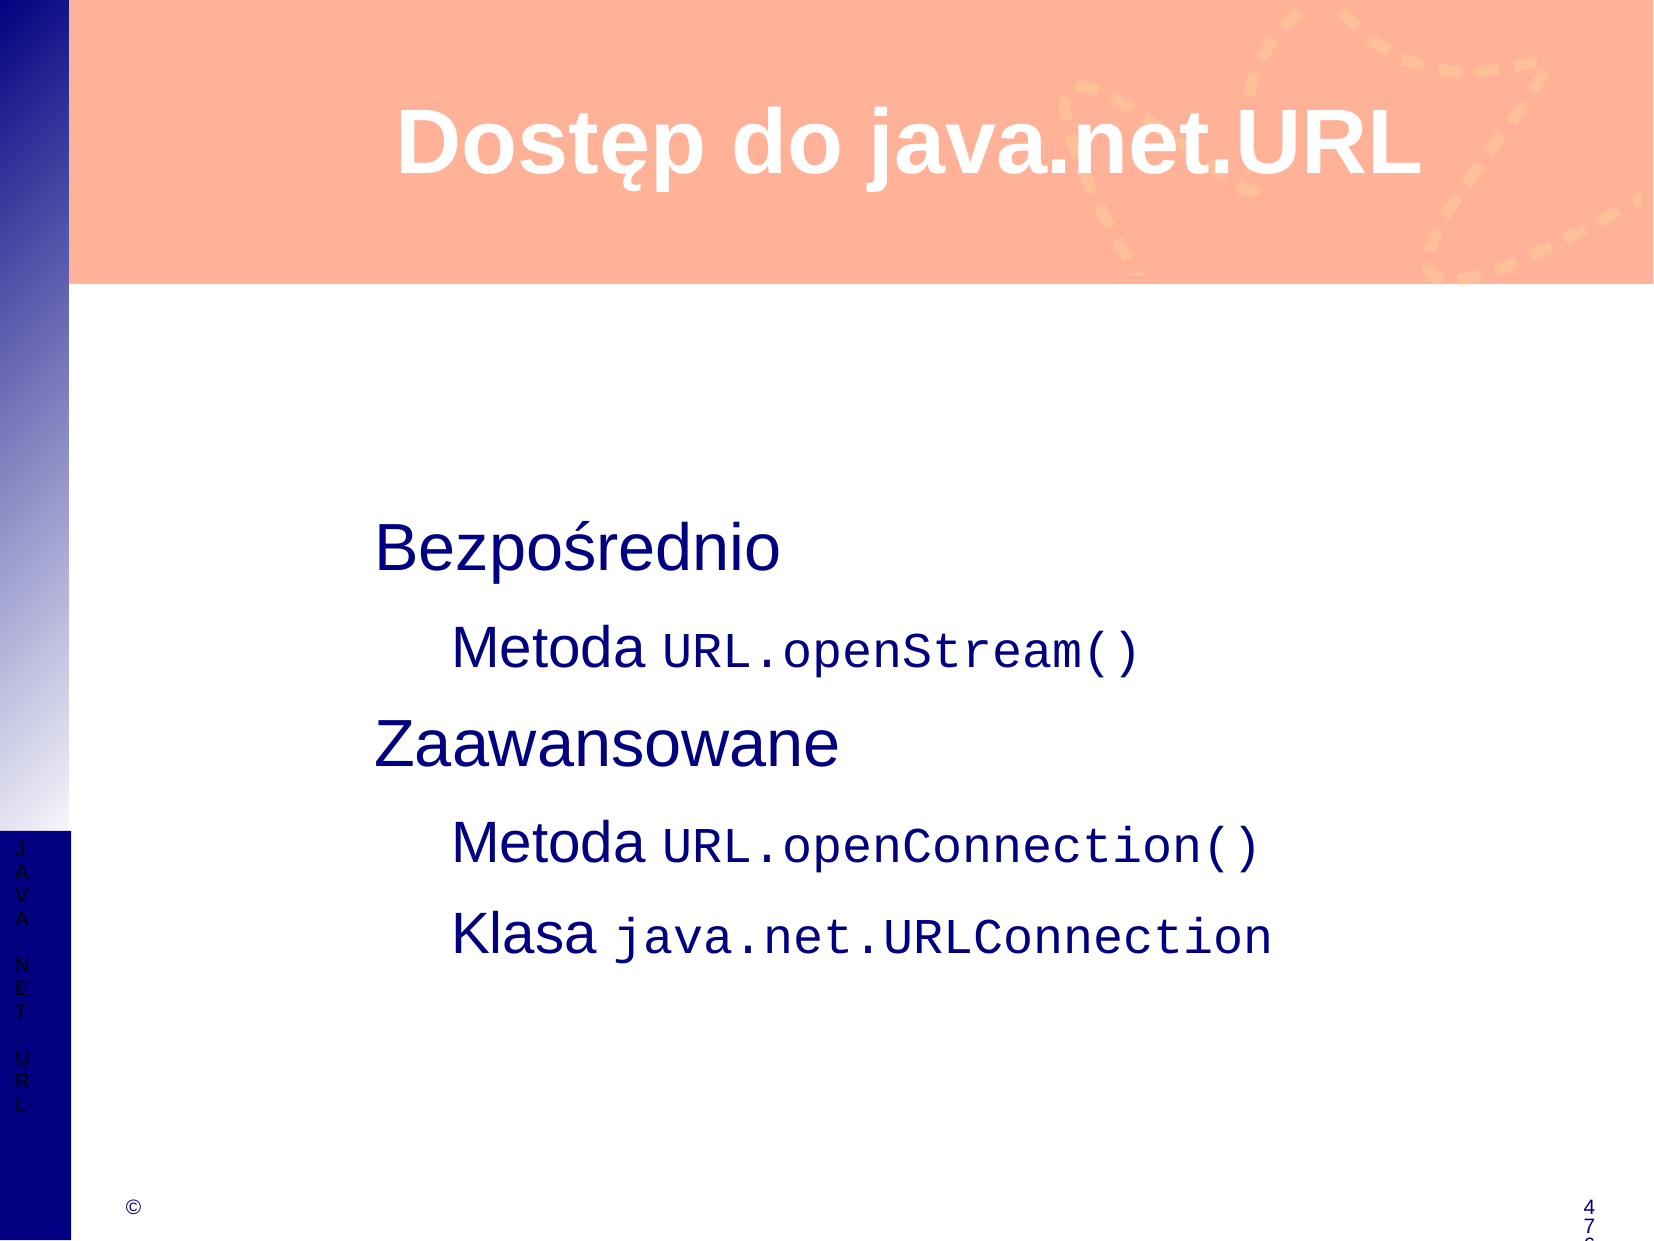

Dostęp do java.net.URL
# Bezpośrednio
Metoda URL.openStream()
Zaawansowane
Metoda URL.openConnection()
Klasa java.net.URLConnection
J
A
V
A
.
N
E
T
.
U
R
L